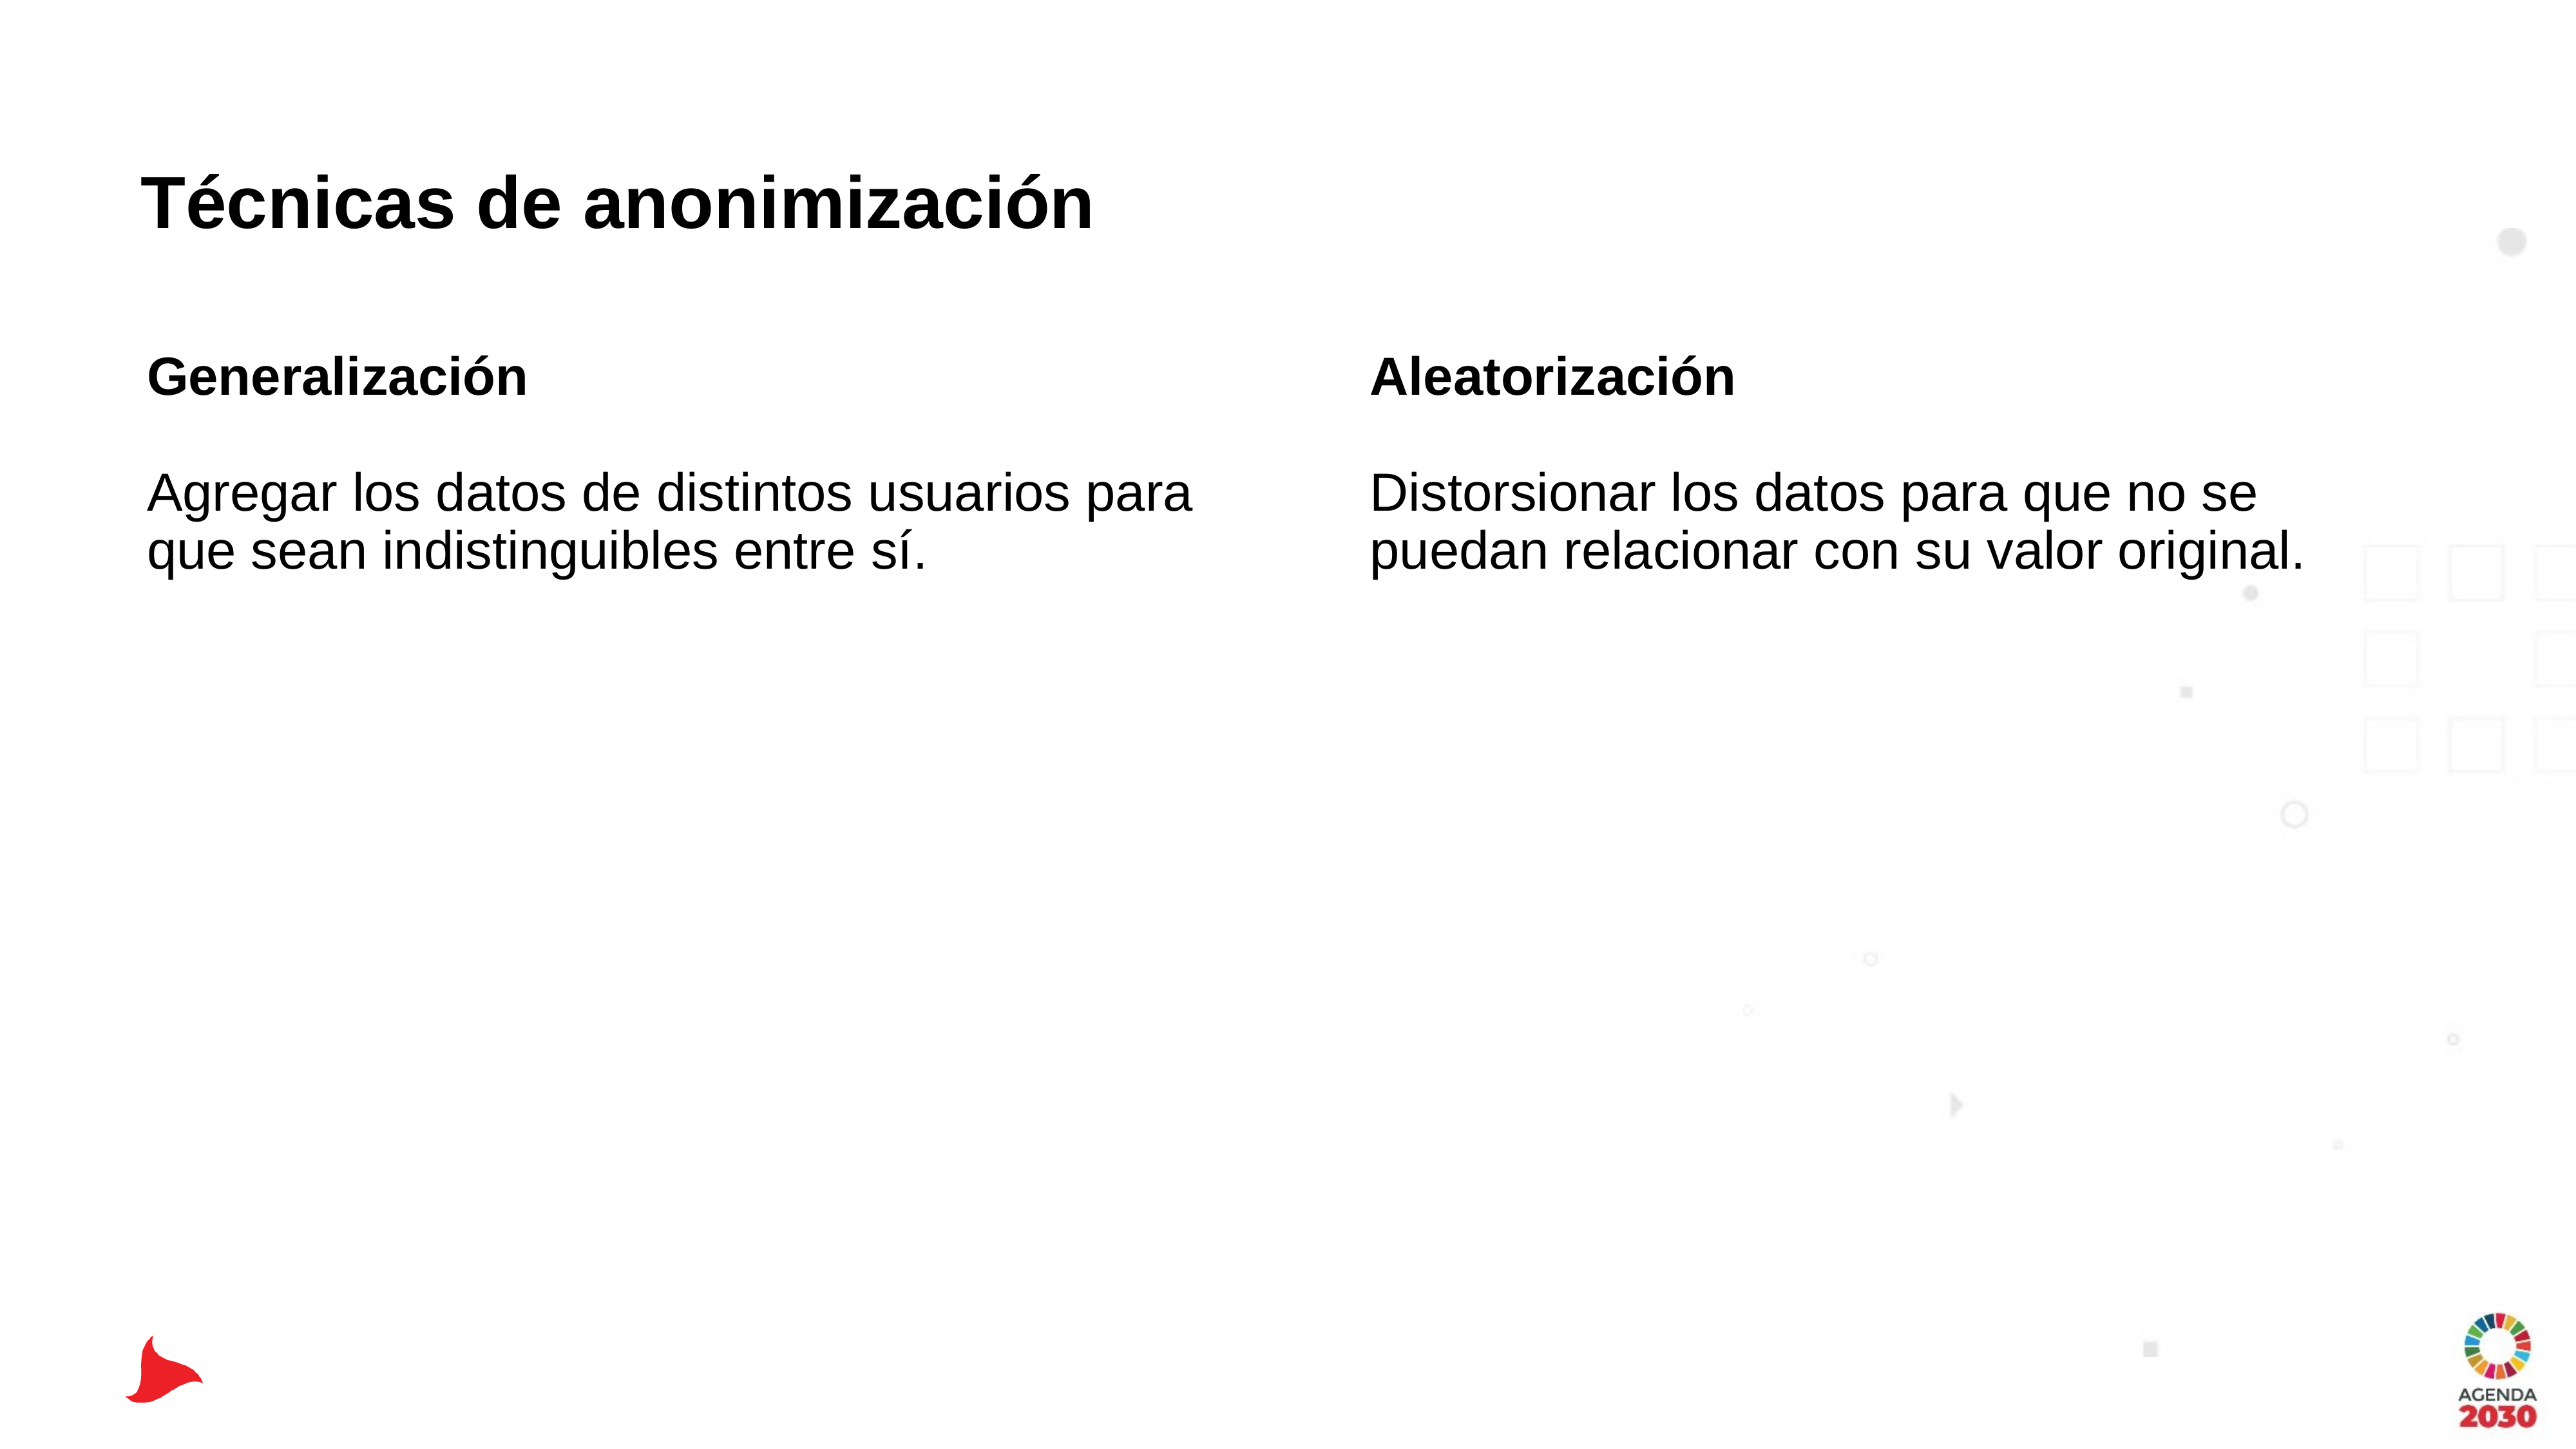

# Técnicas de anonimización
Generalización
Agregar los datos de distintos usuarios para que sean indistinguibles entre sí.
Aleatorización
Distorsionar los datos para que no se puedan relacionar con su valor original.